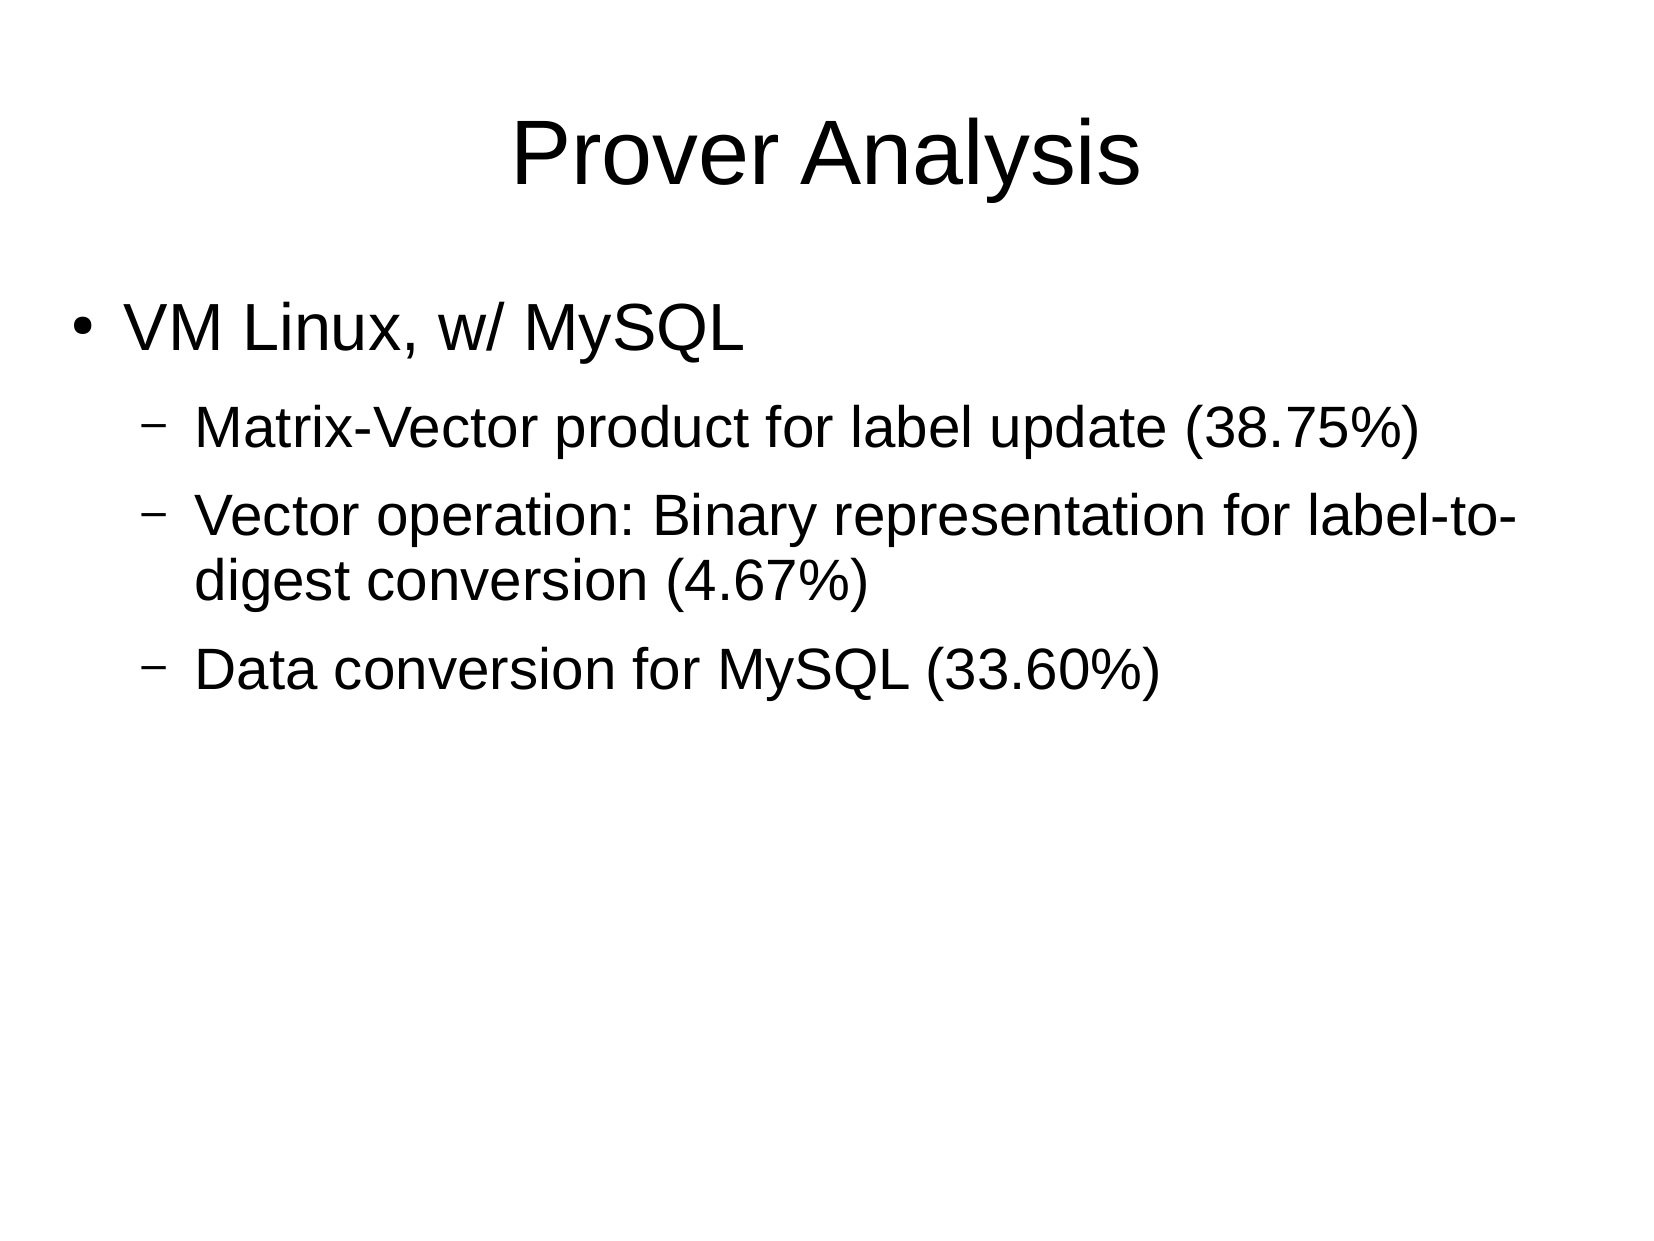

# Prover Analysis
VM Linux, w/ MySQL
Matrix-Vector product for label update (38.75%)
Vector operation: Binary representation for label-to-digest conversion (4.67%)
Data conversion for MySQL (33.60%)